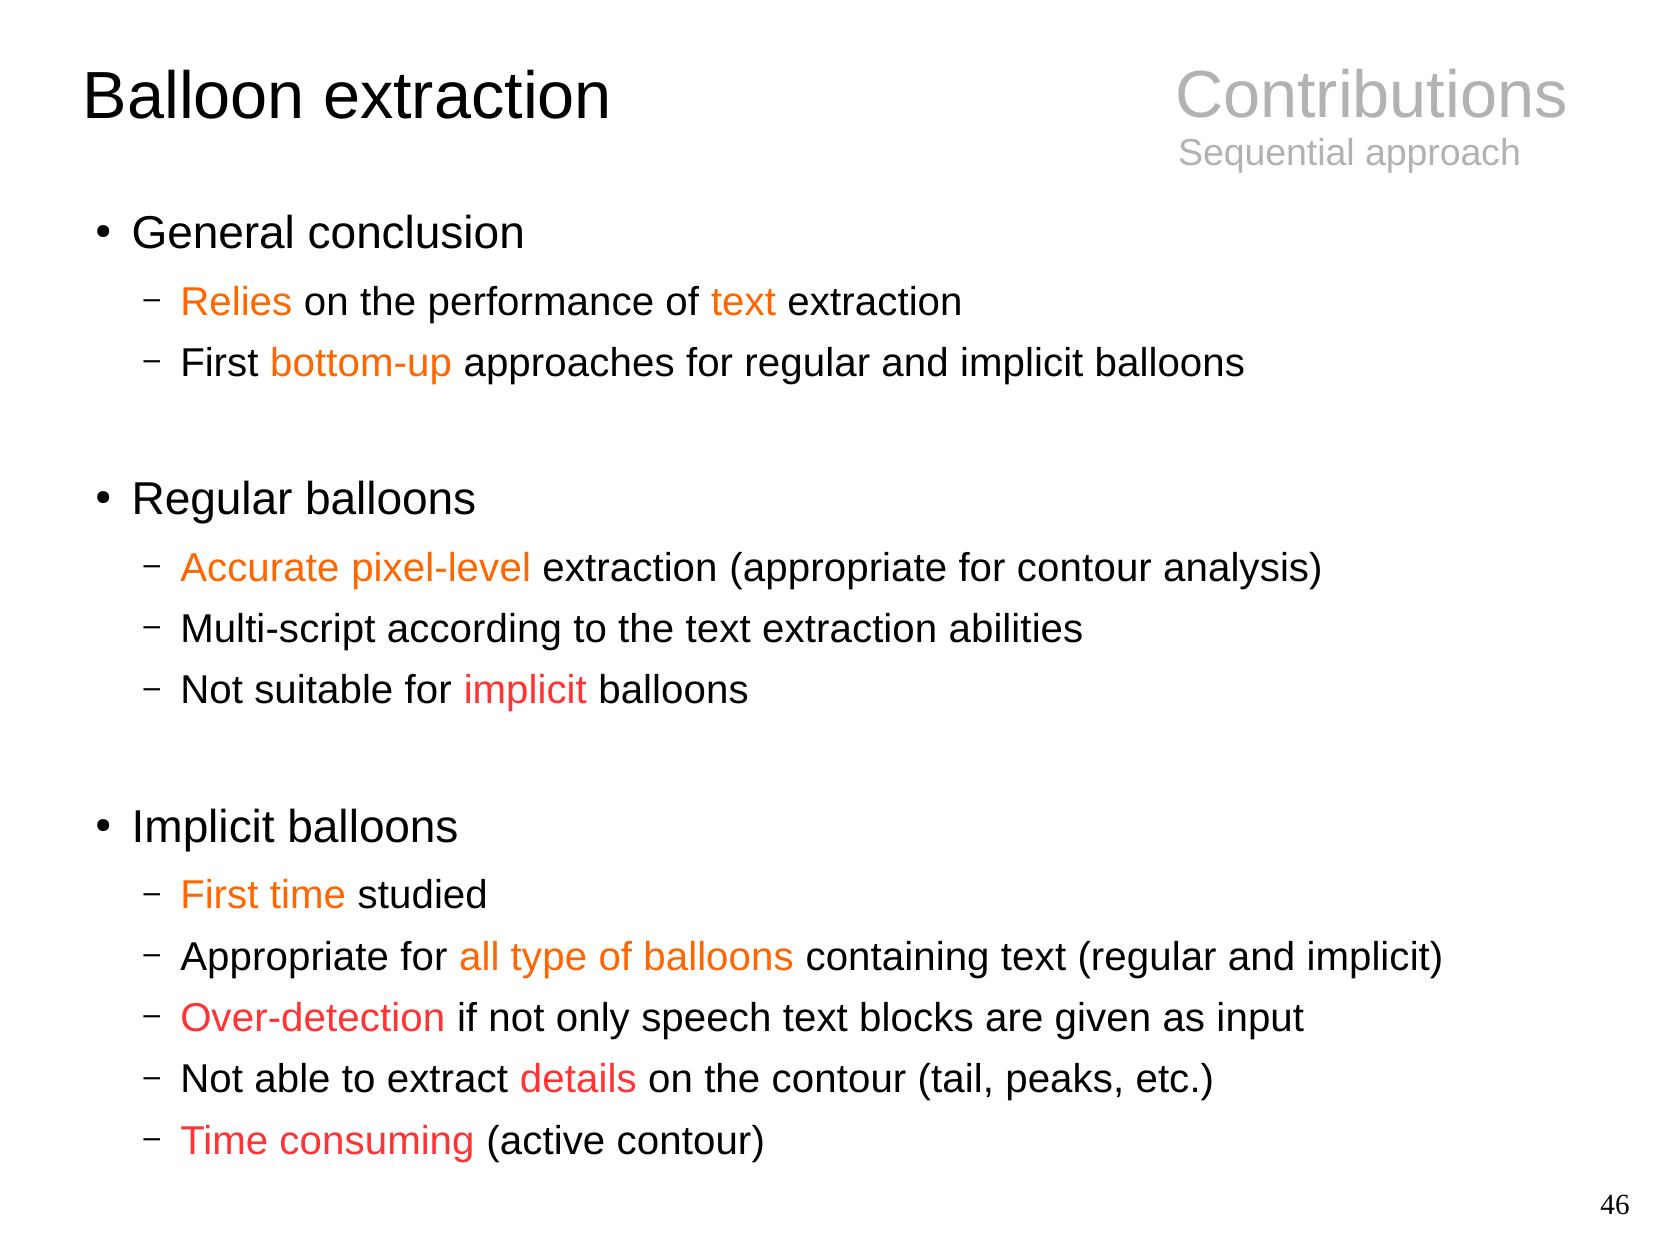

# Balloon extraction
General conclusion
Relies on the performance of text extraction
First bottom-up approaches for regular and implicit balloons
Regular balloons
Accurate pixel-level extraction (appropriate for contour analysis)
Multi-script according to the text extraction abilities
Not suitable for implicit balloons
Implicit balloons
First time studied
Appropriate for all type of balloons containing text (regular and implicit)
Over-detection if not only speech text blocks are given as input
Not able to extract details on the contour (tail, peaks, etc.)
Time consuming (active contour)
46